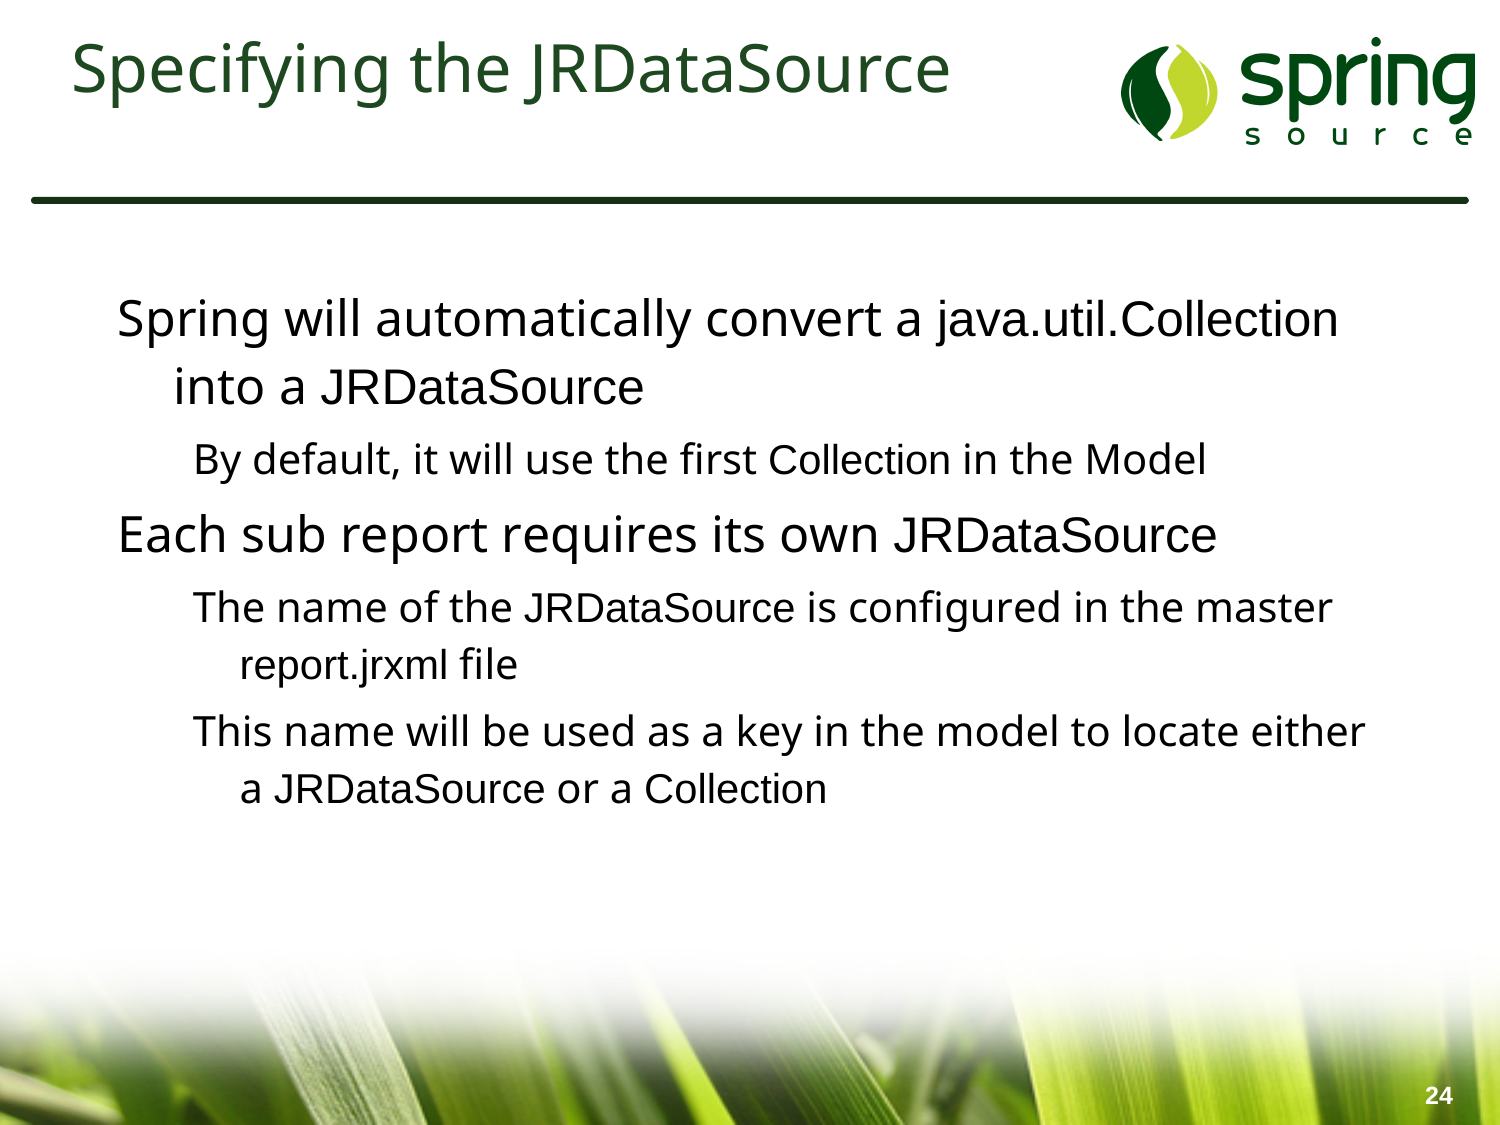

# Specifying the JRDataSource
Spring will automatically convert a java.util.Collection into a JRDataSource
By default, it will use the first Collection in the Model
Each sub report requires its own JRDataSource
The name of the JRDataSource is configured in the master report.jrxml file
This name will be used as a key in the model to locate either a JRDataSource or a Collection